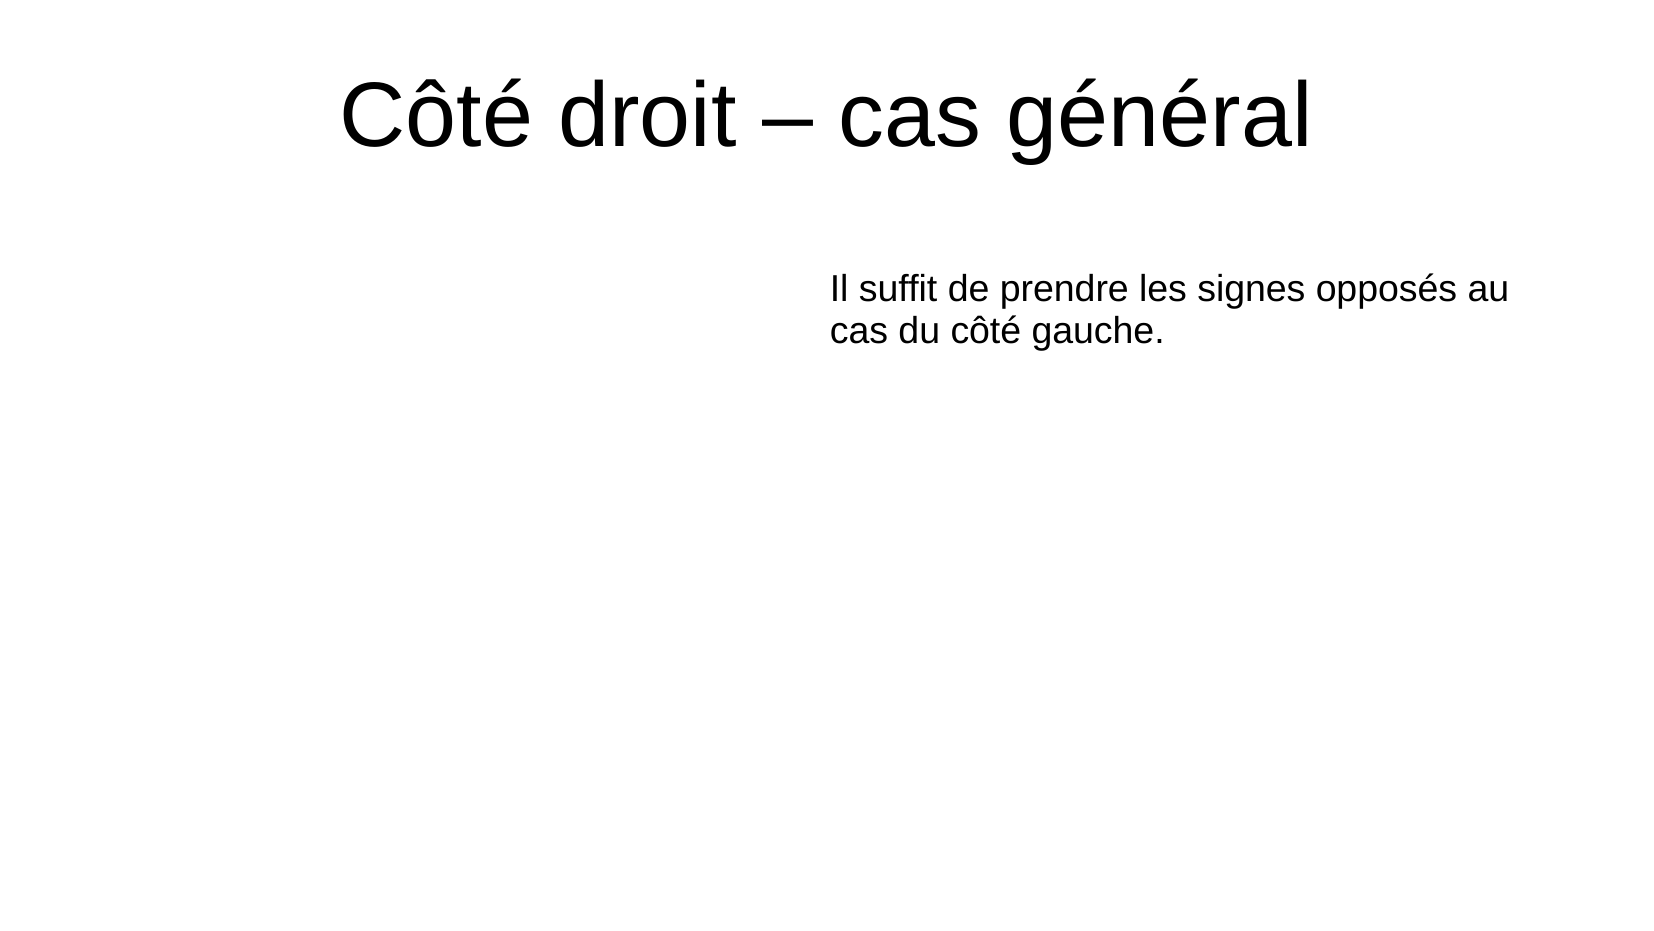

# Côté droit – cas général
Il suffit de prendre les signes opposés au cas du côté gauche.